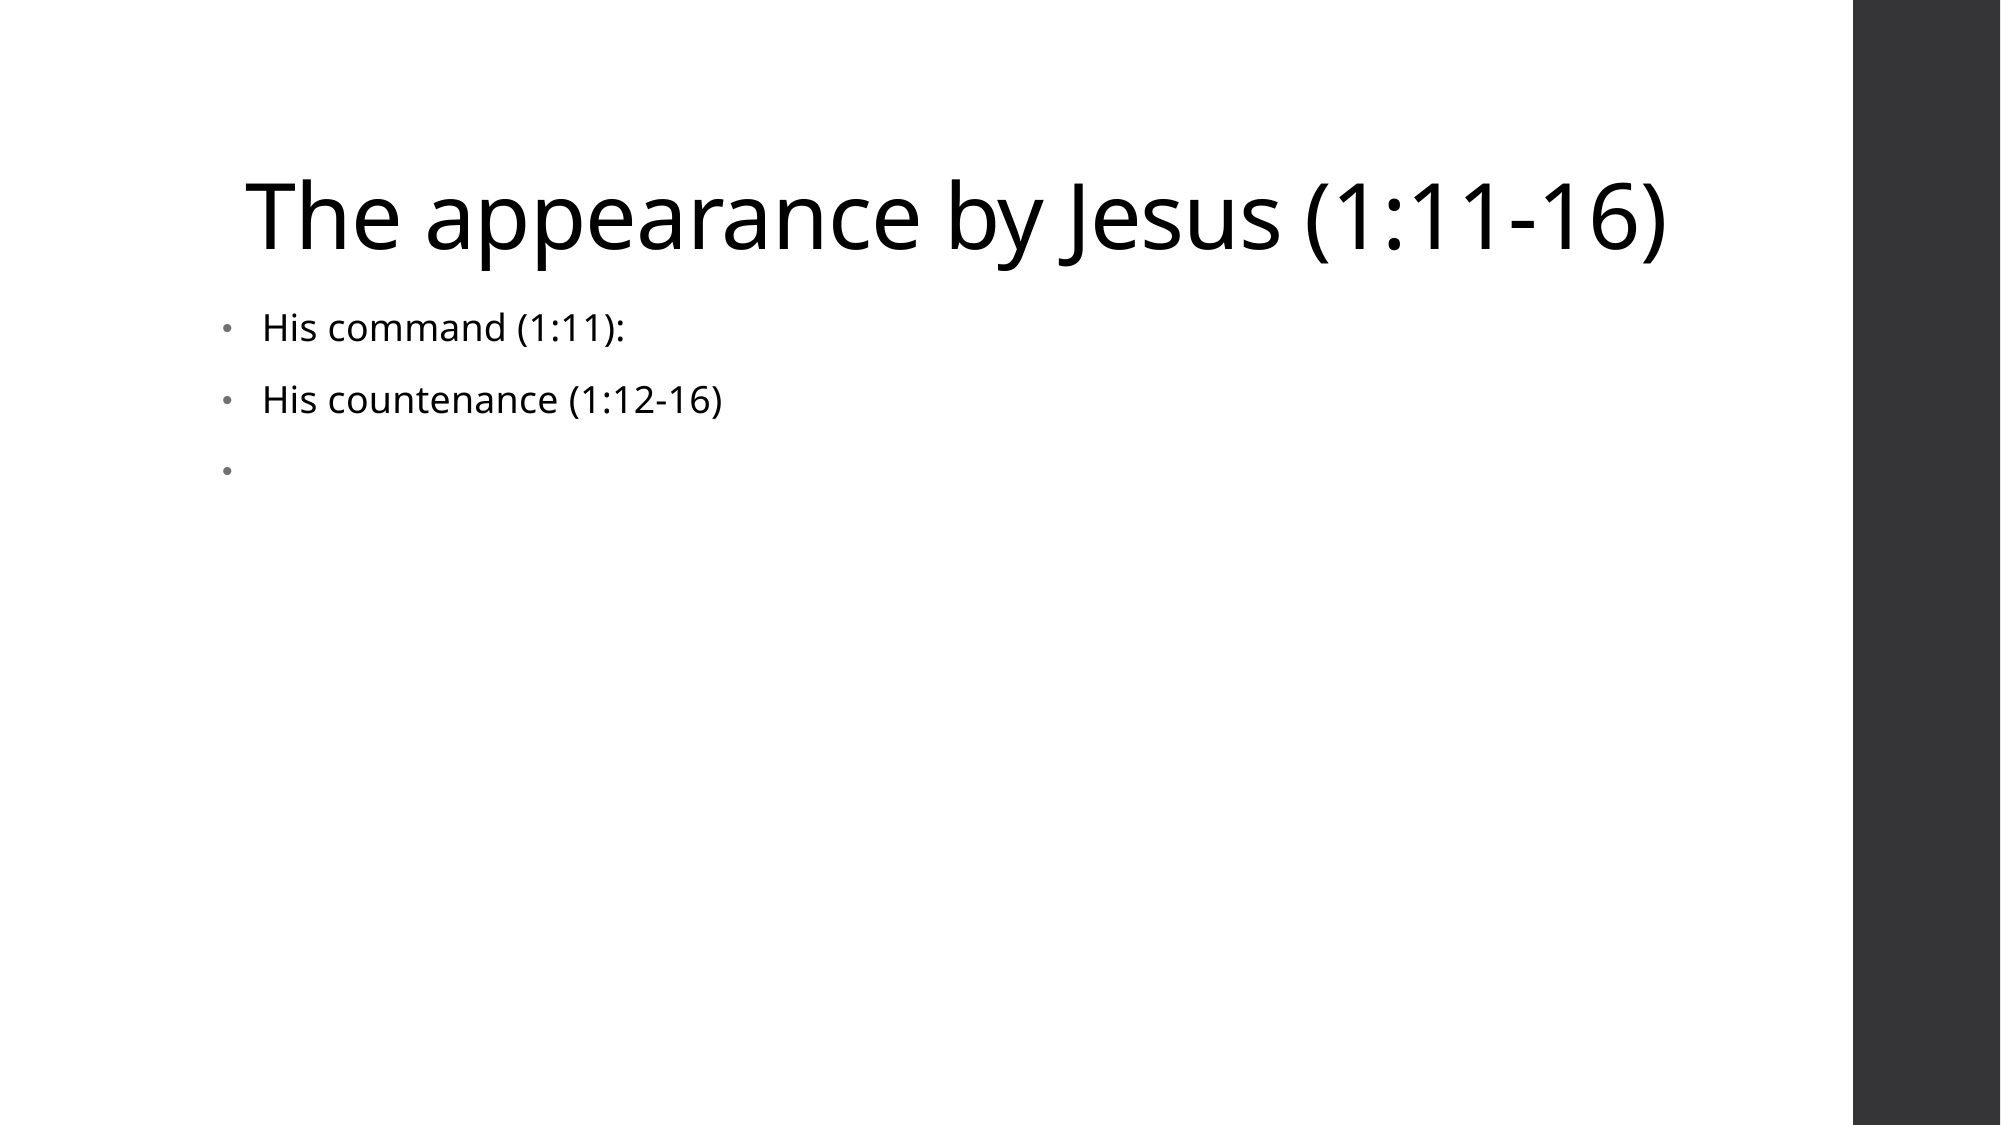

# The appearance by Jesus (1:11-16)
 His command (1:11):
 His countenance (1:12-16)